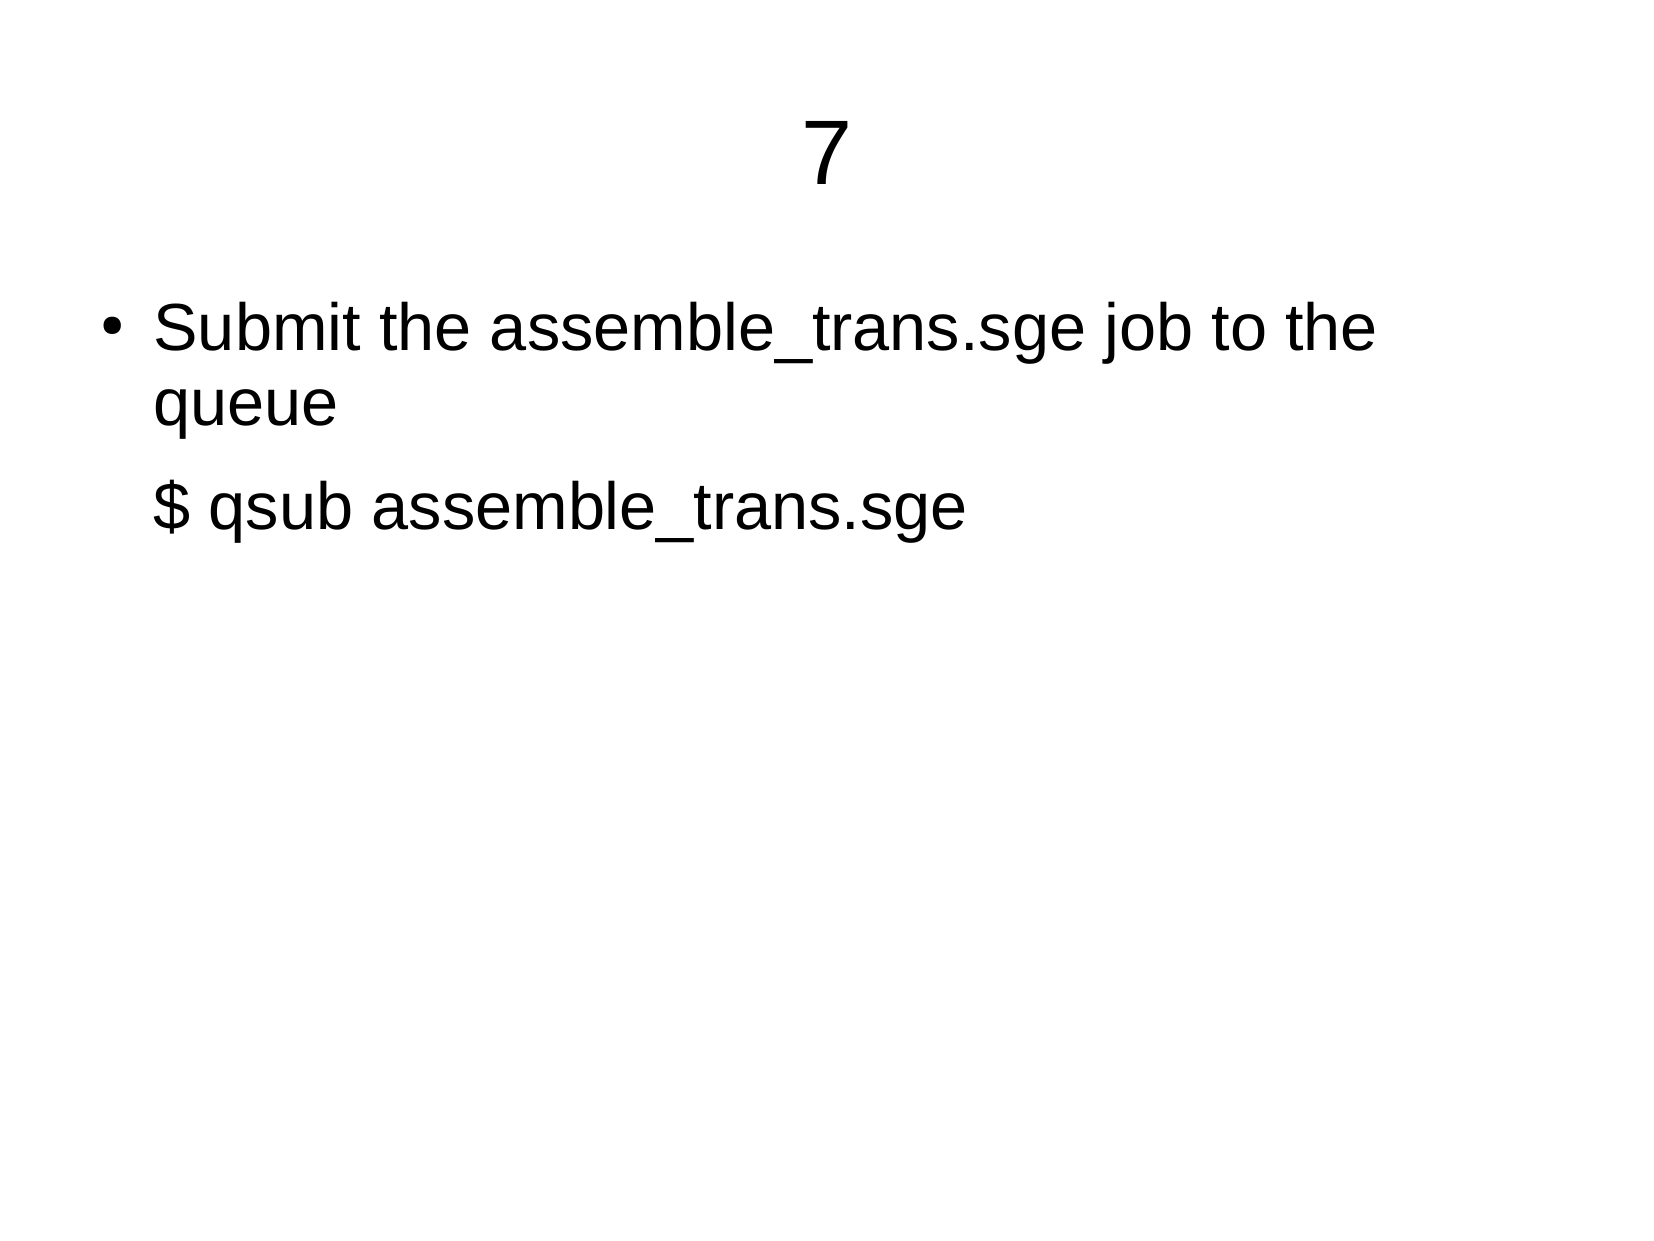

# 7
Submit the assemble_trans.sge job to the queue
$ qsub assemble_trans.sge